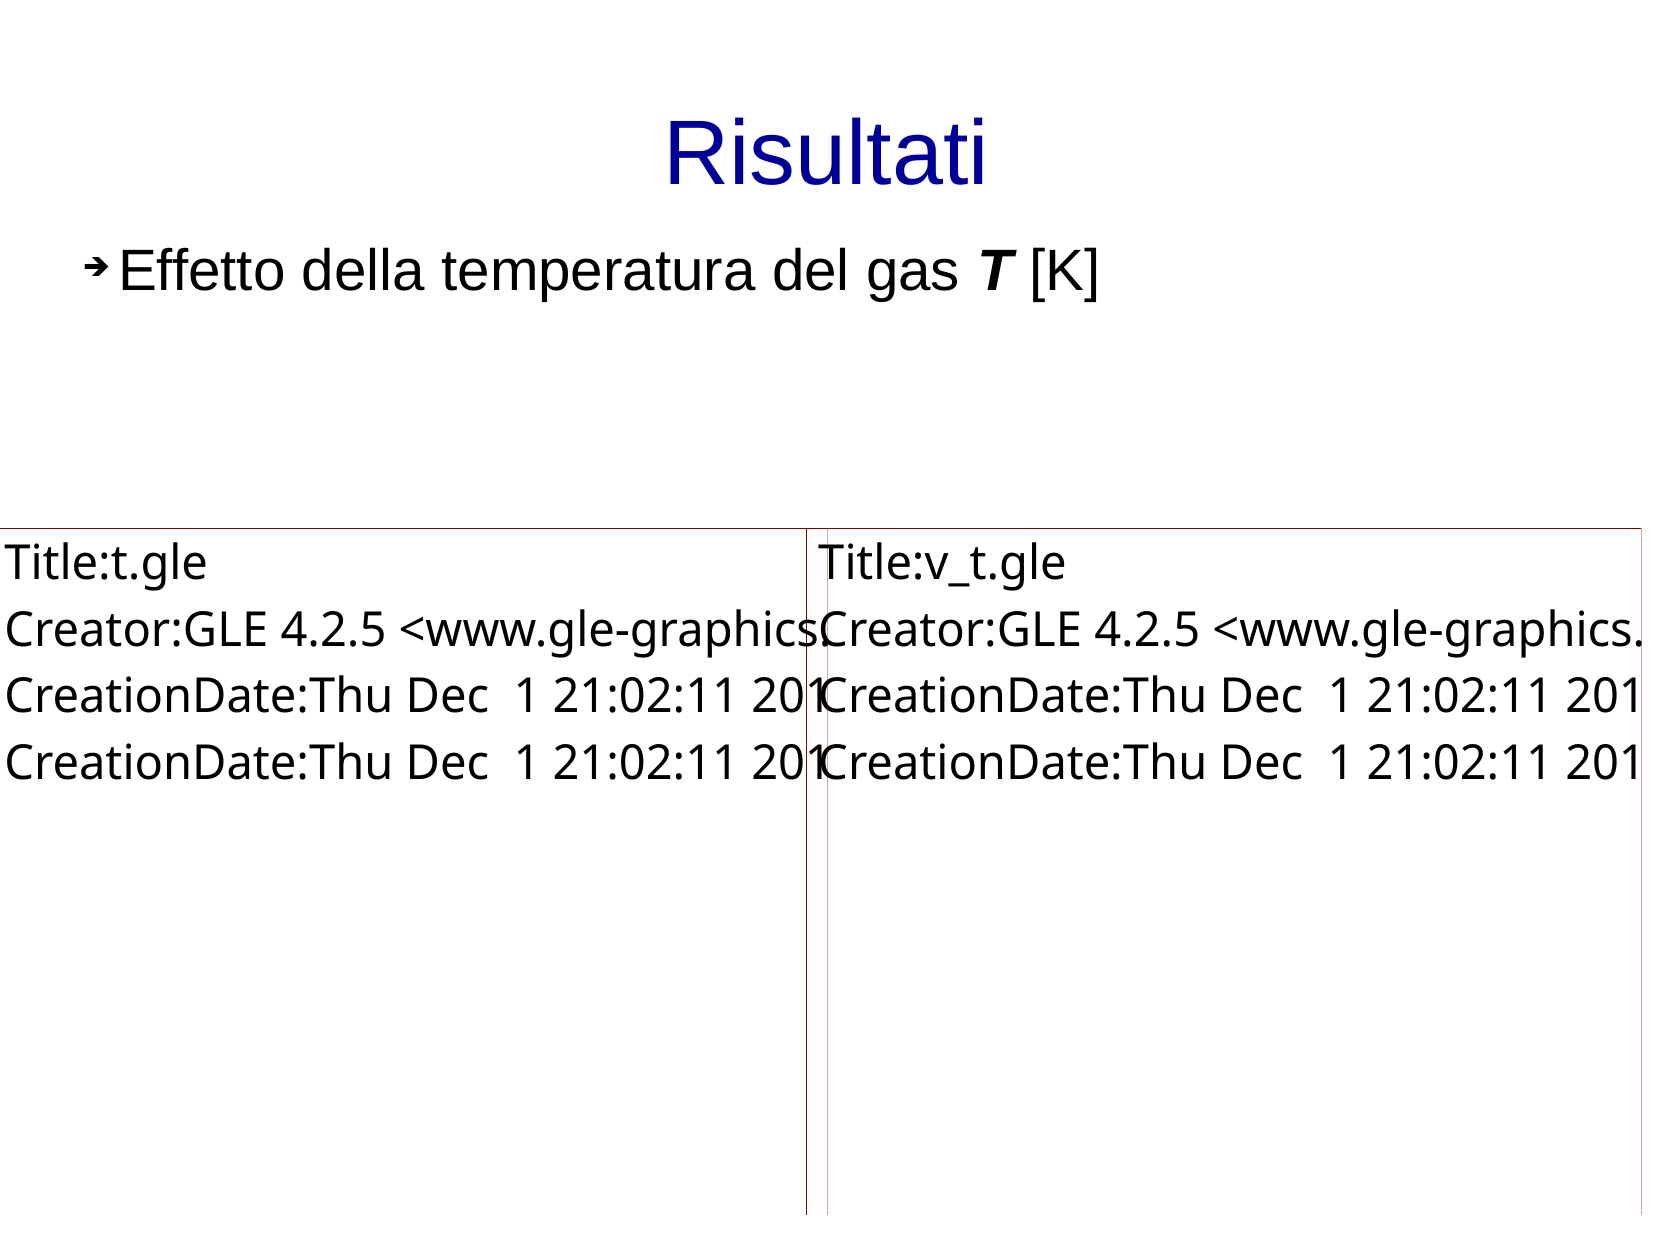

# Risultati
Effetto della temperatura del gas T [K]